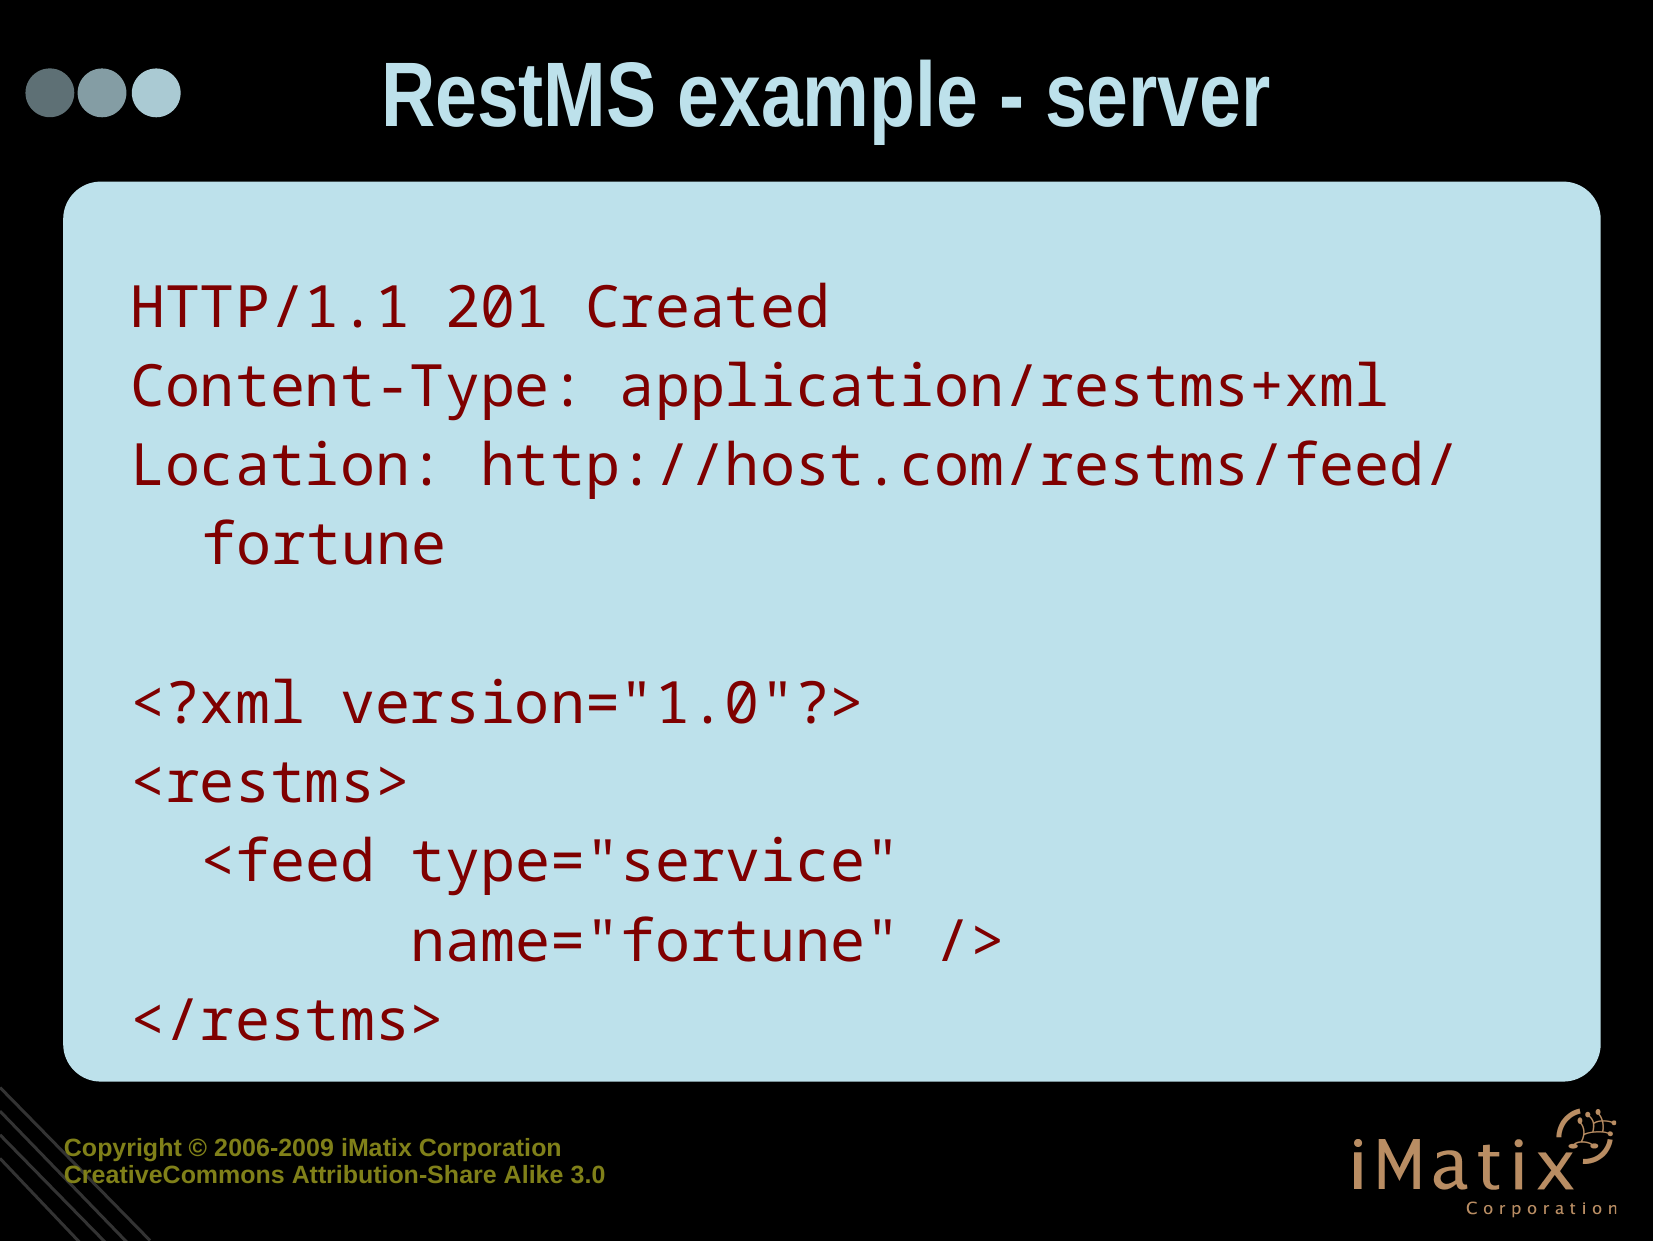

# RestMS example - server
HTTP/1.1 201 Created
Content-Type: application/restms+xml
Location: http://host.com/restms/feed/fortune
<?xml version="1.0"?>
<restms>
 <feed type="service"
 name="fortune" />
</restms>